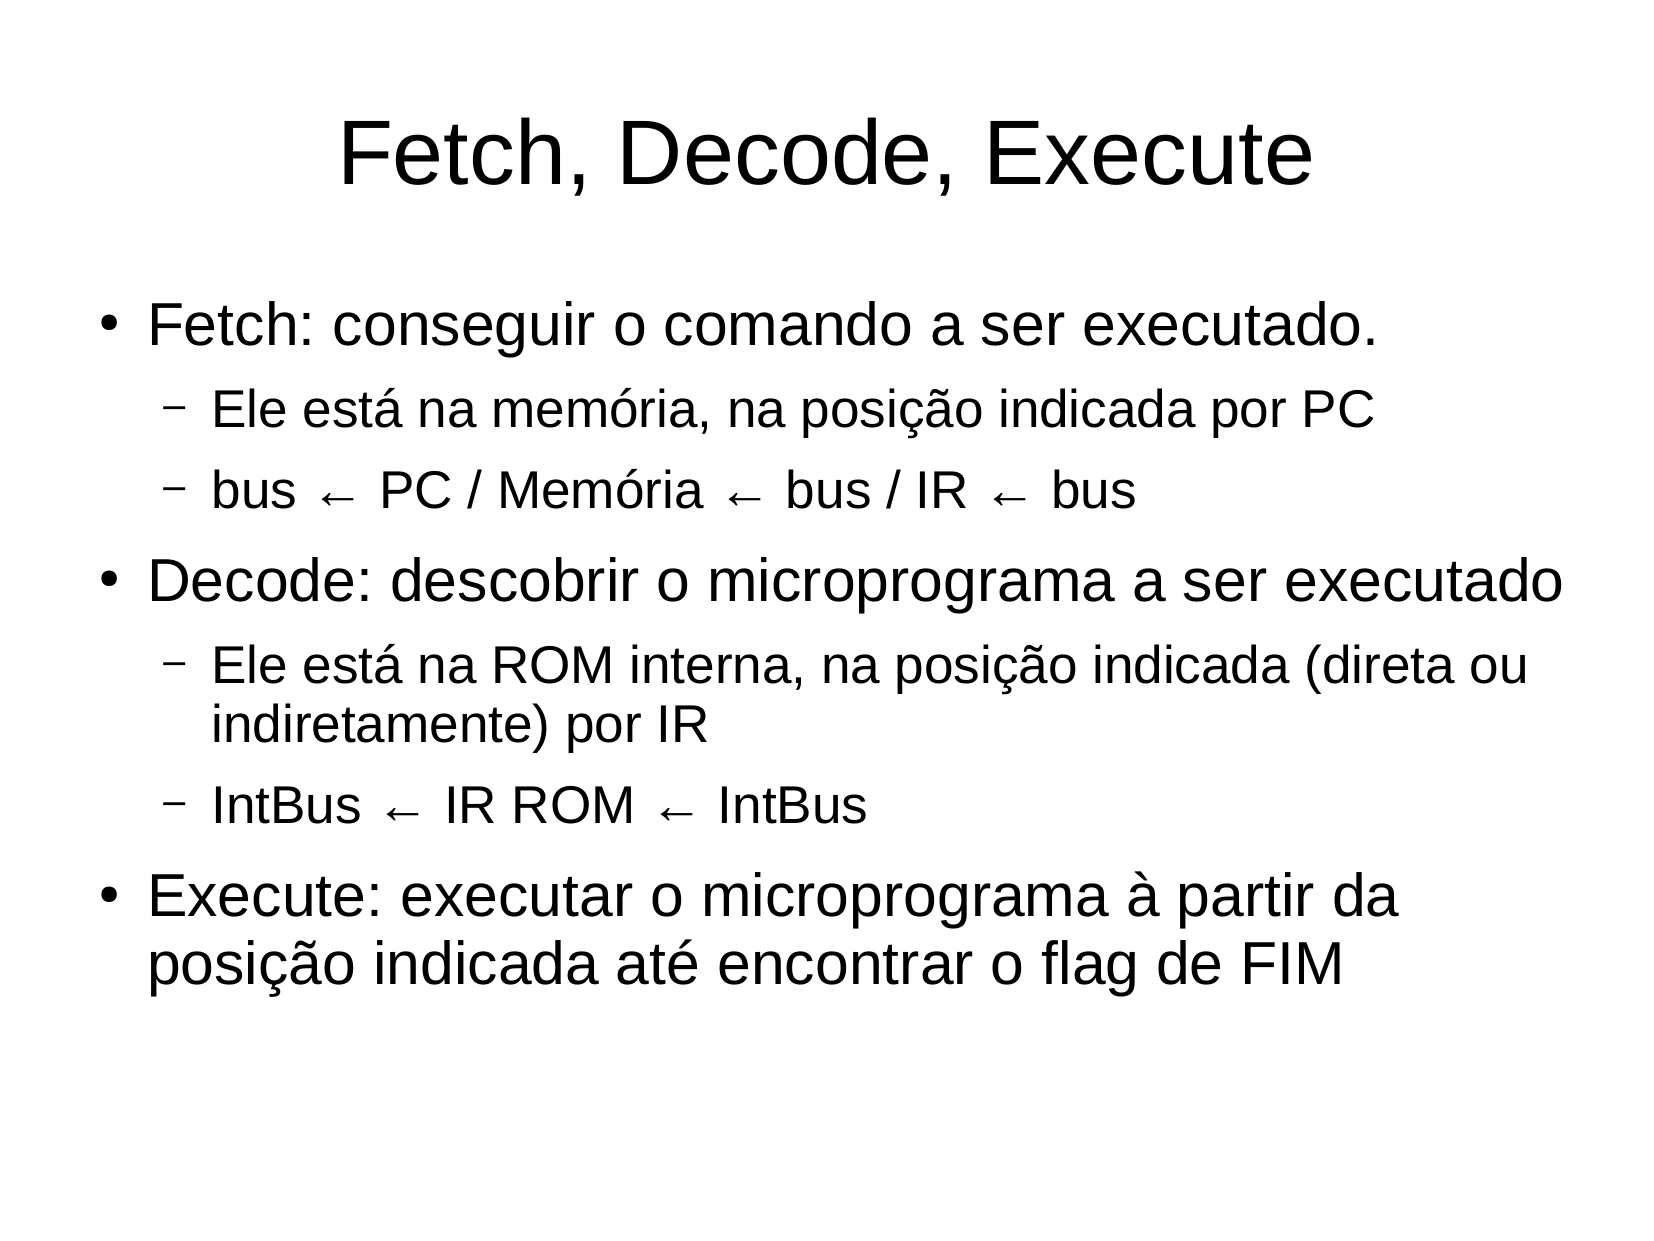

# Fetch, Decode, Execute
Fetch: conseguir o comando a ser executado.
Ele está na memória, na posição indicada por PC
bus ← PC / Memória ← bus / IR ← bus
Decode: descobrir o microprograma a ser executado
Ele está na ROM interna, na posição indicada (direta ou indiretamente) por IR
IntBus ← IR ROM ← IntBus
Execute: executar o microprograma à partir da posição indicada até encontrar o flag de FIM